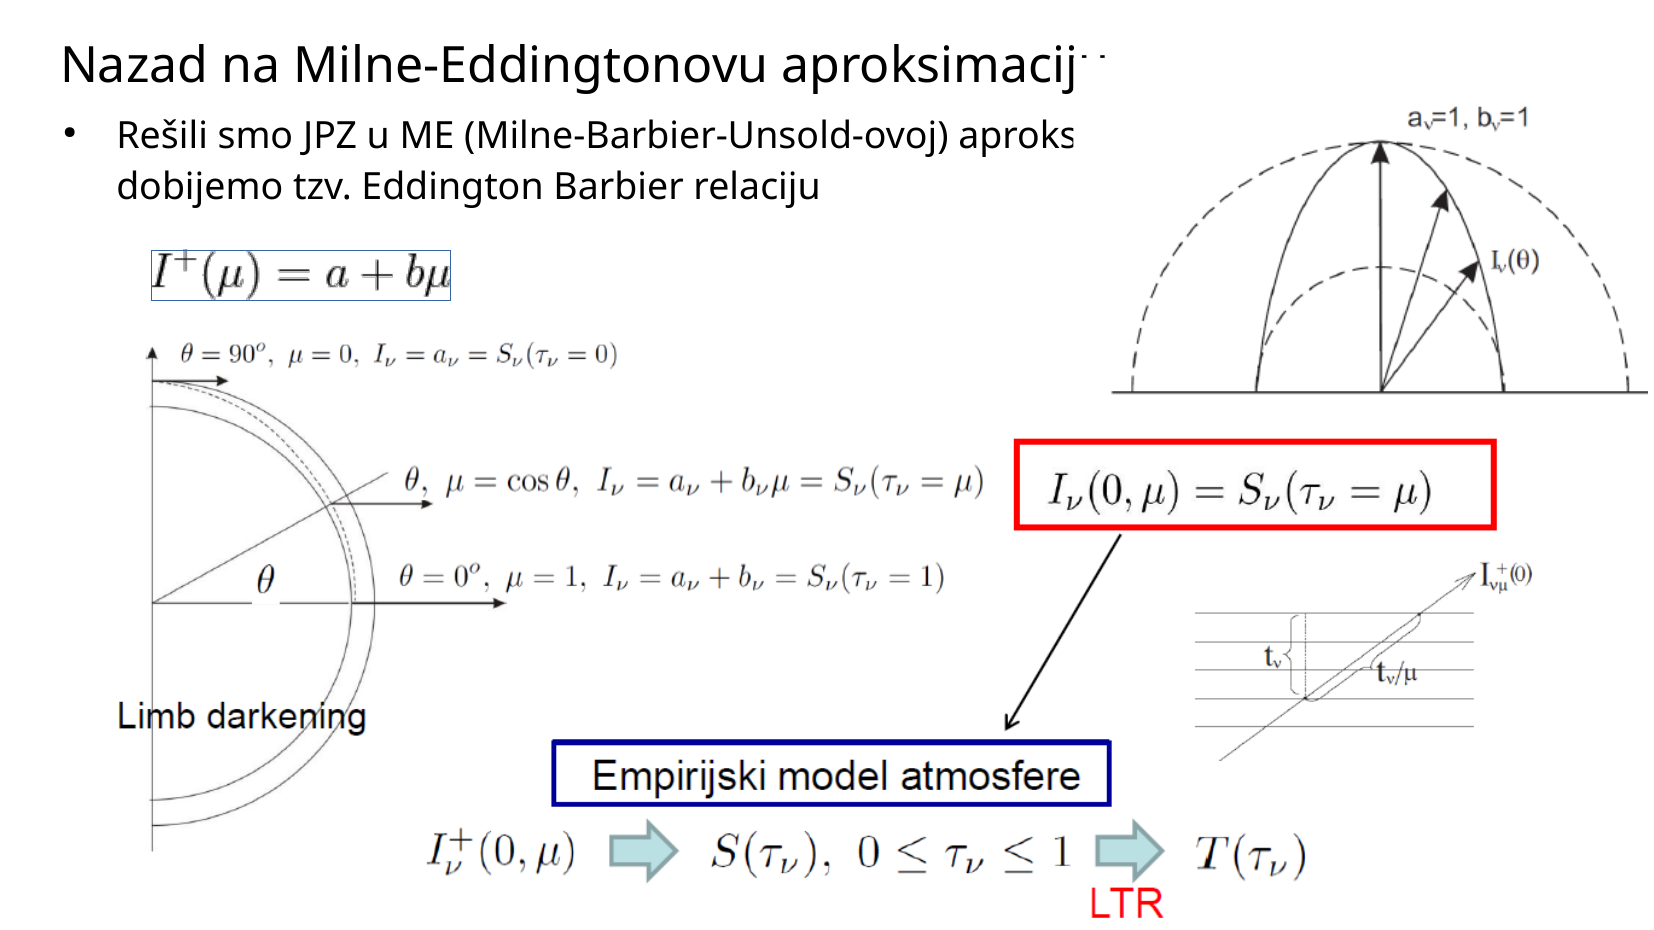

# Nazad na Milne-Eddingtonovu aproksimaciju
Rešili smo JPZ u ME (Milne-Barbier-Unsold-ovoj) aproksimaciji, da
dobijemo tzv. Eddington Barbier relaciju